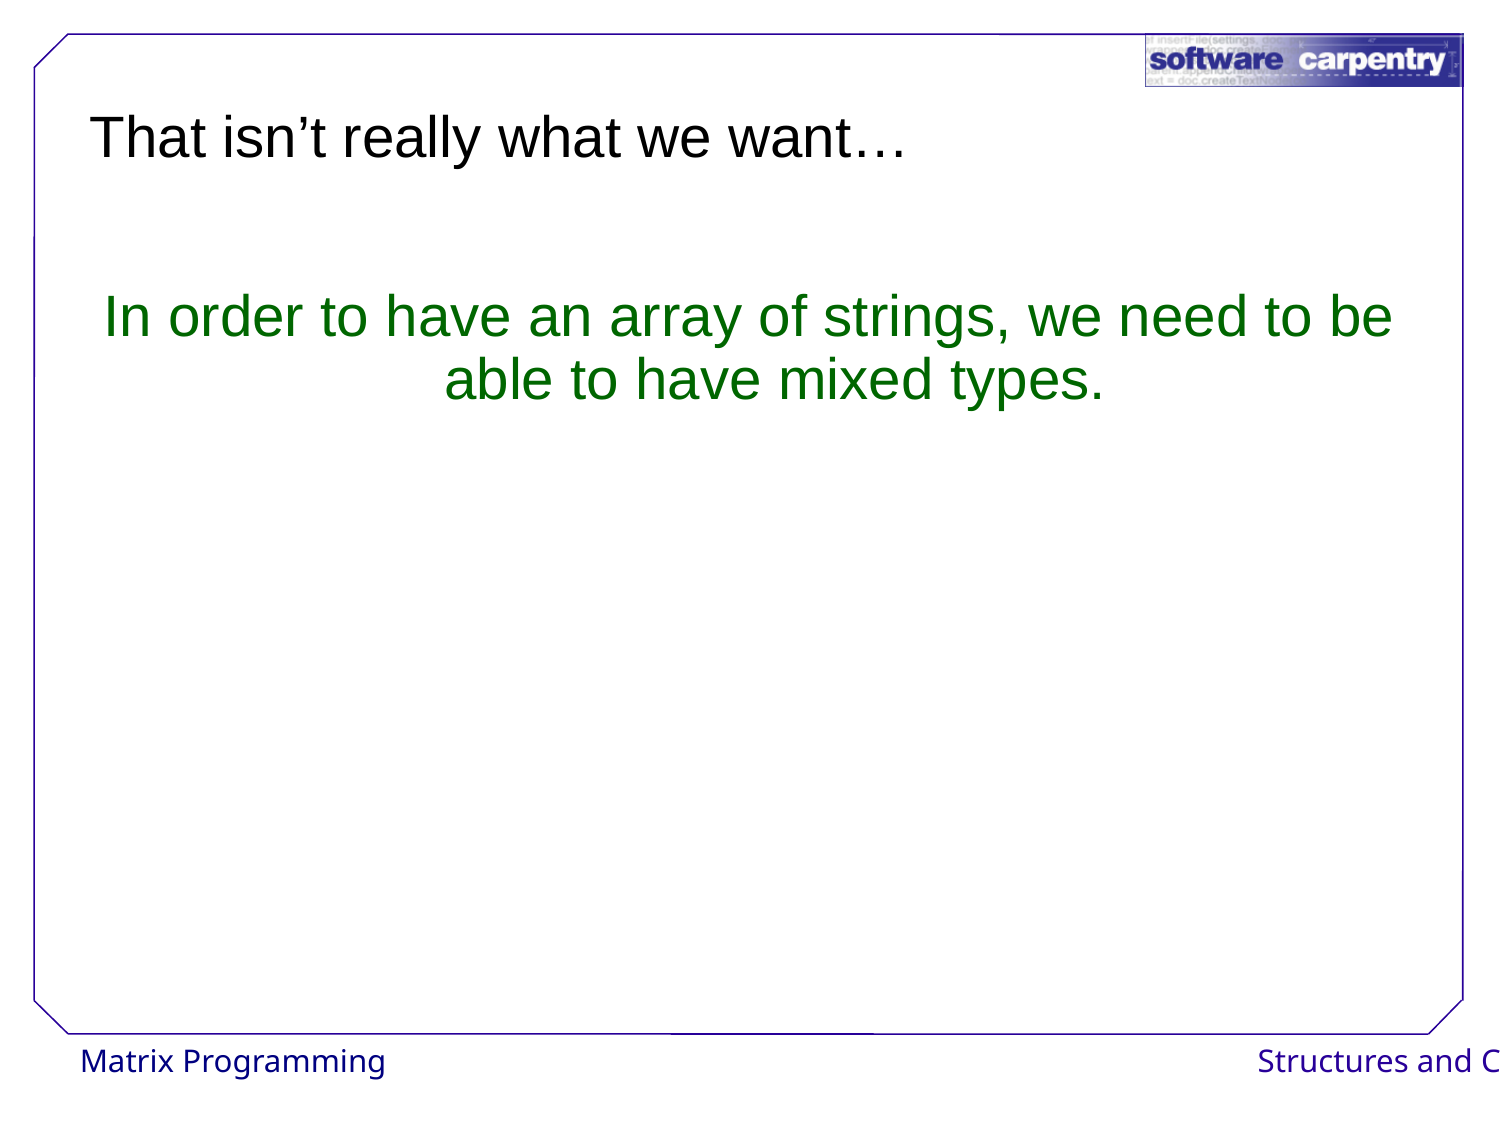

# That isn’t really what we want…
In order to have an array of strings, we need to be able to have mixed types.